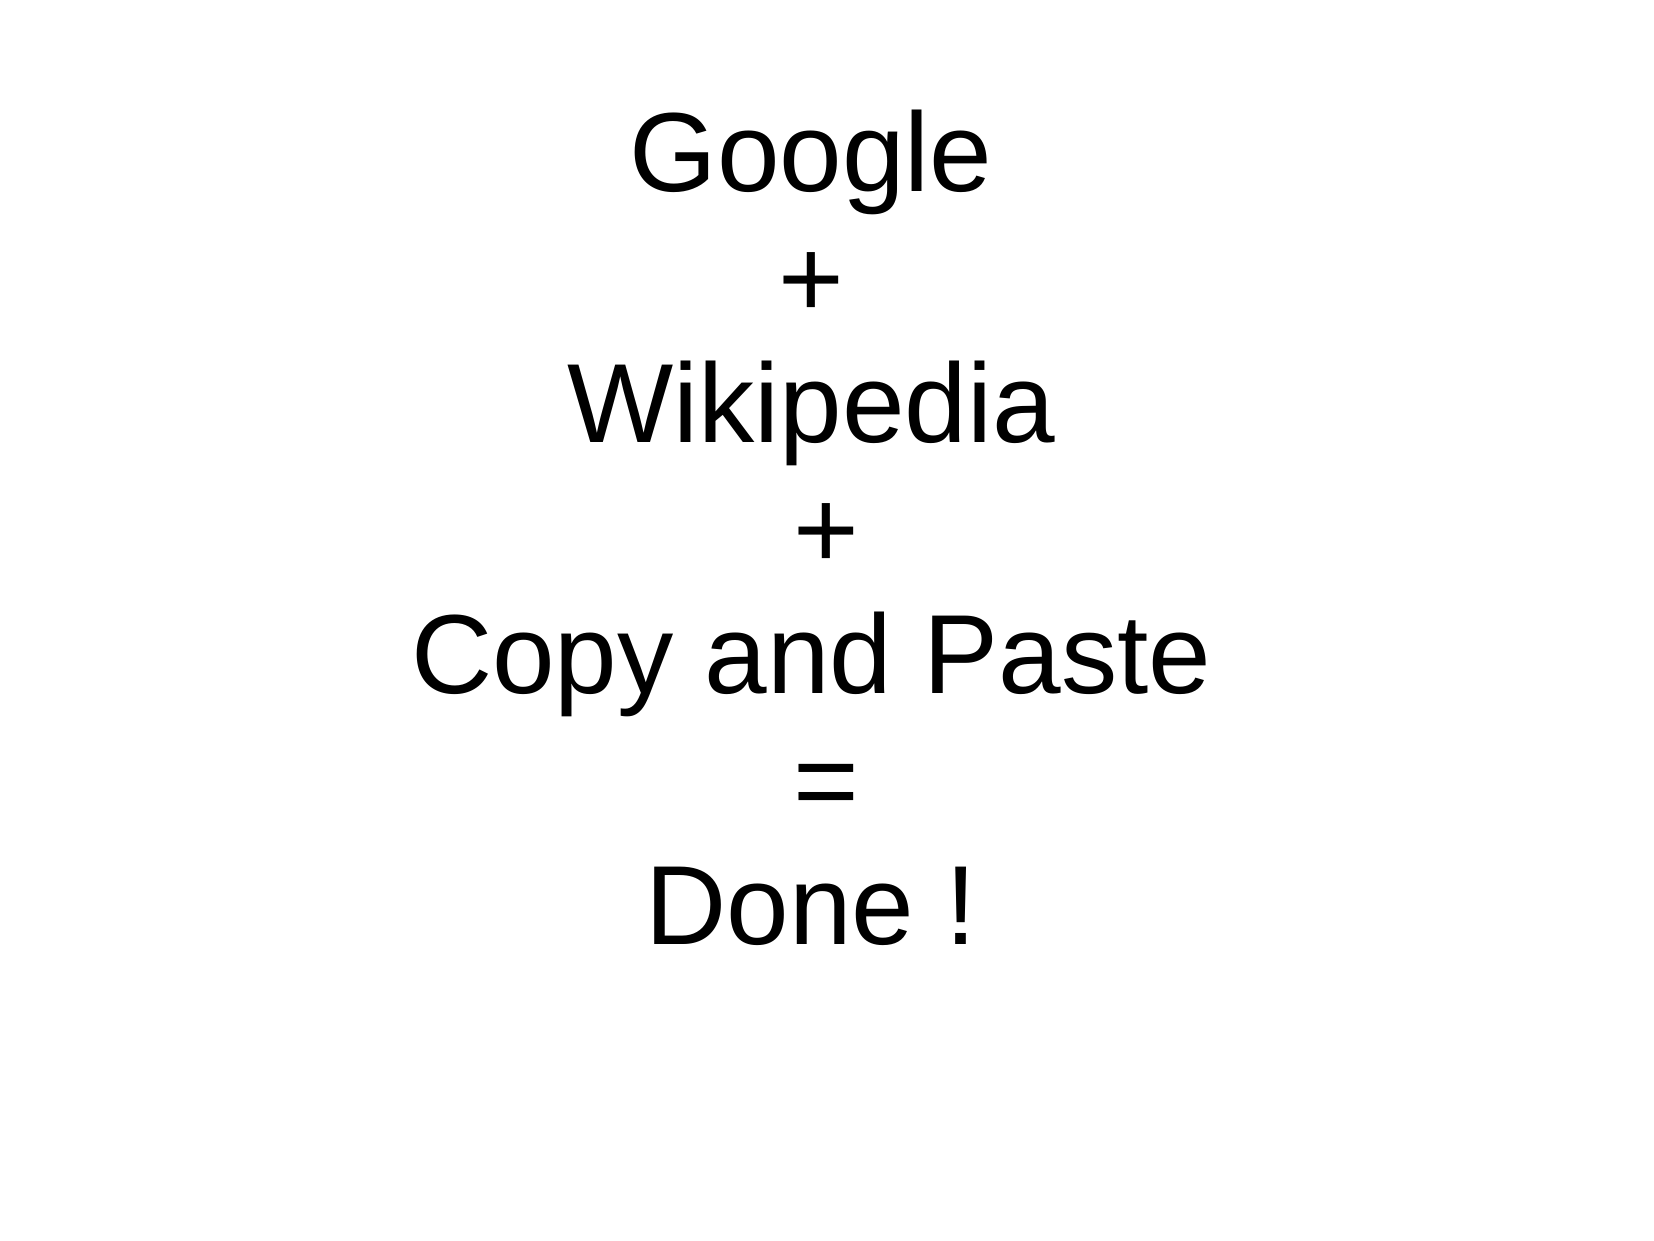

# Google
+
Wikipedia
+
Copy and Paste
=
Done !